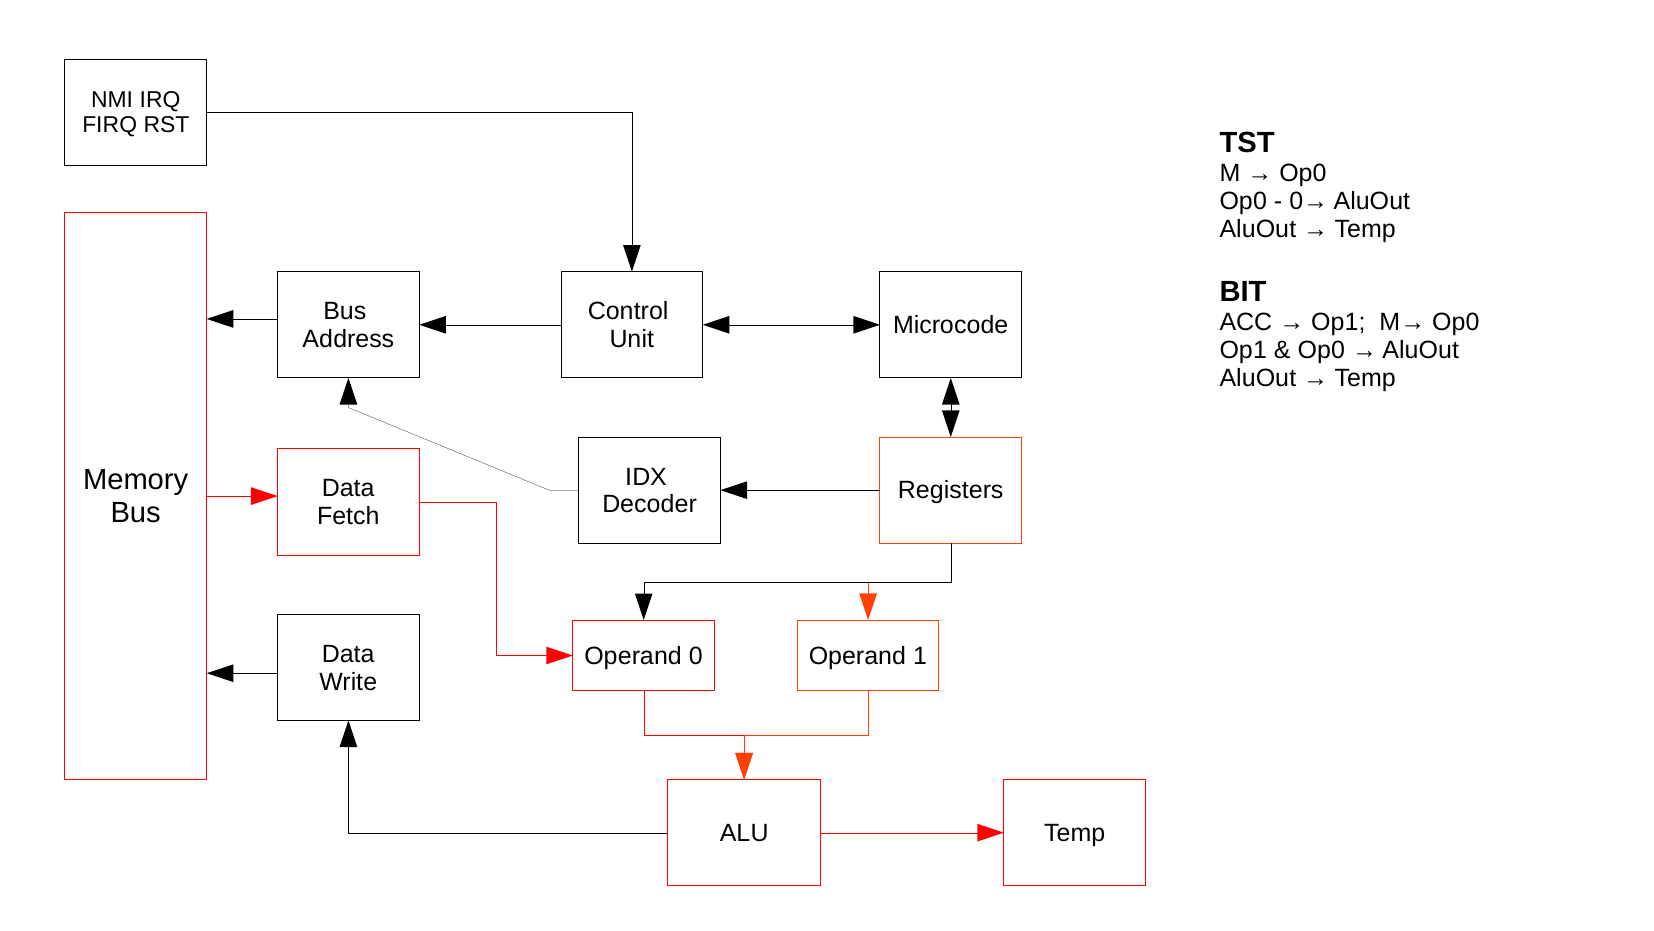

NMI IRQ
FIRQ RST
TST
M → Op0
Op0 - 0→ AluOut
AluOut → Temp
BIT
ACC → Op1; M→ Op0
Op1 & Op0 → AluOut
AluOut → Temp
Memory
Bus
Bus
Address
Control
Unit
Microcode
IDX
Decoder
Registers
Data
Fetch
Data
Write
Operand 1
Operand 0
ALU
Temp